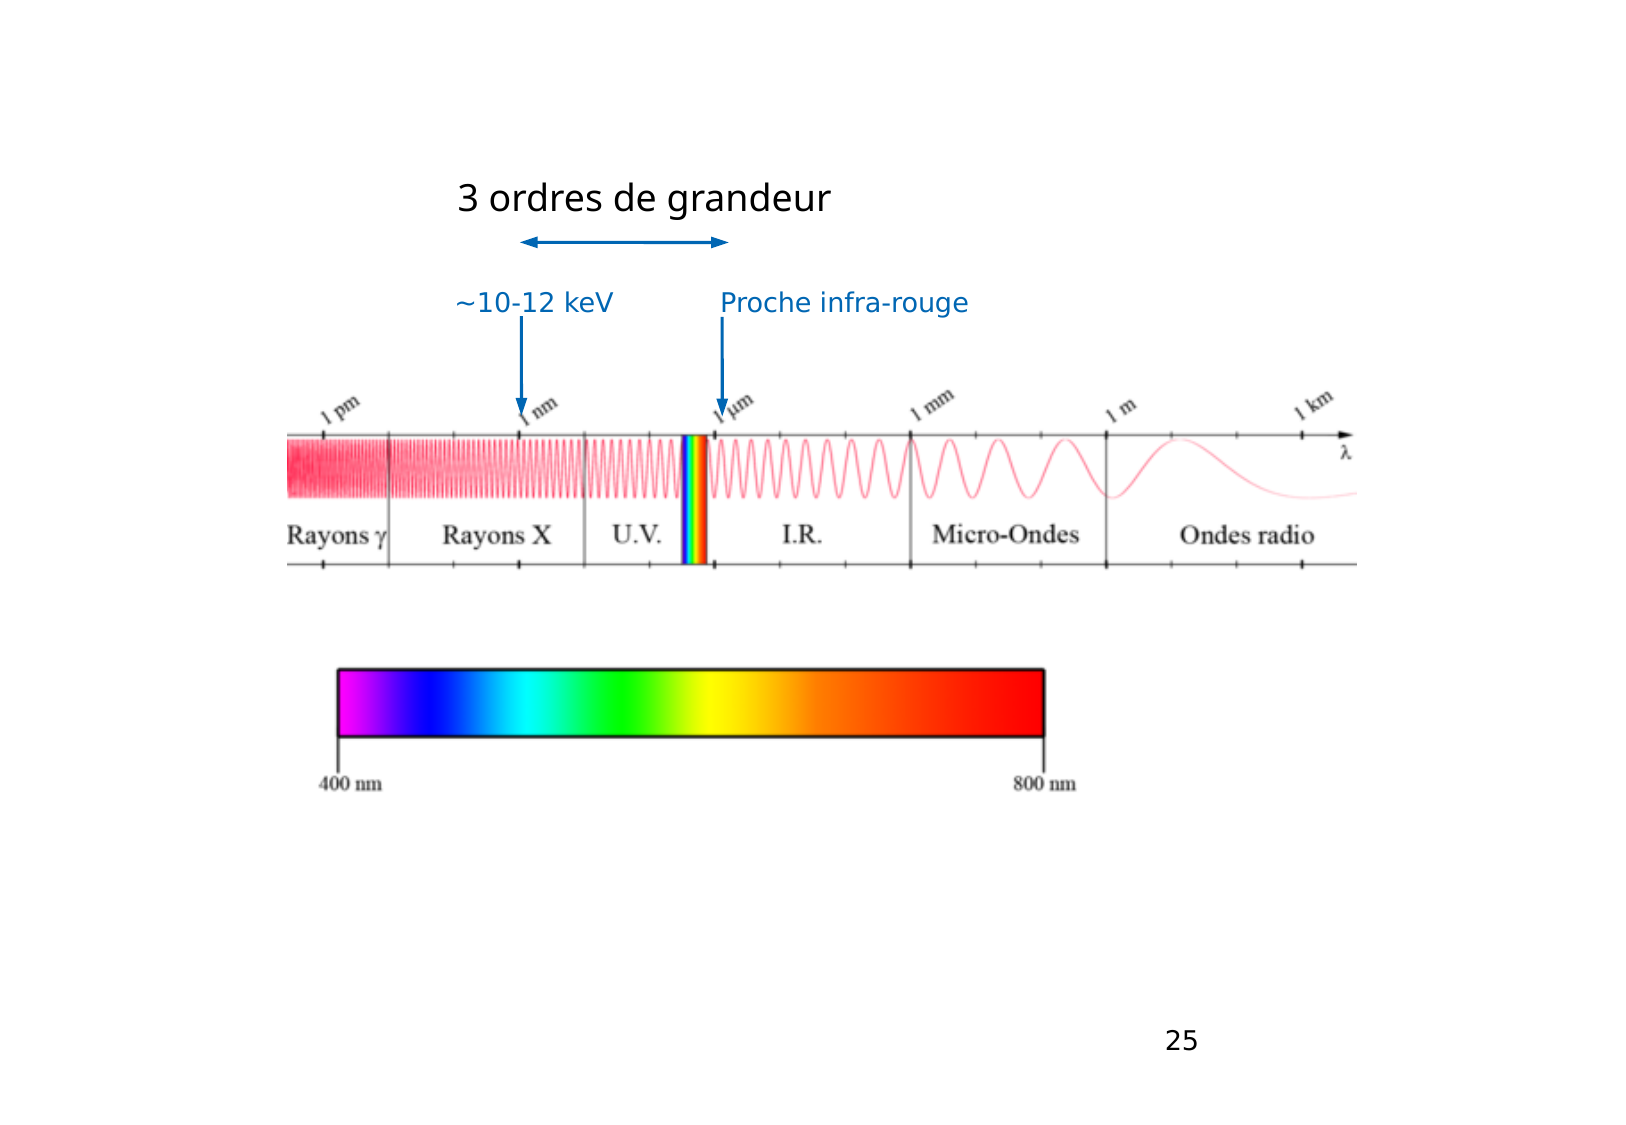

3 ordres de grandeur
~10-12 keV
Proche infra-rouge
23